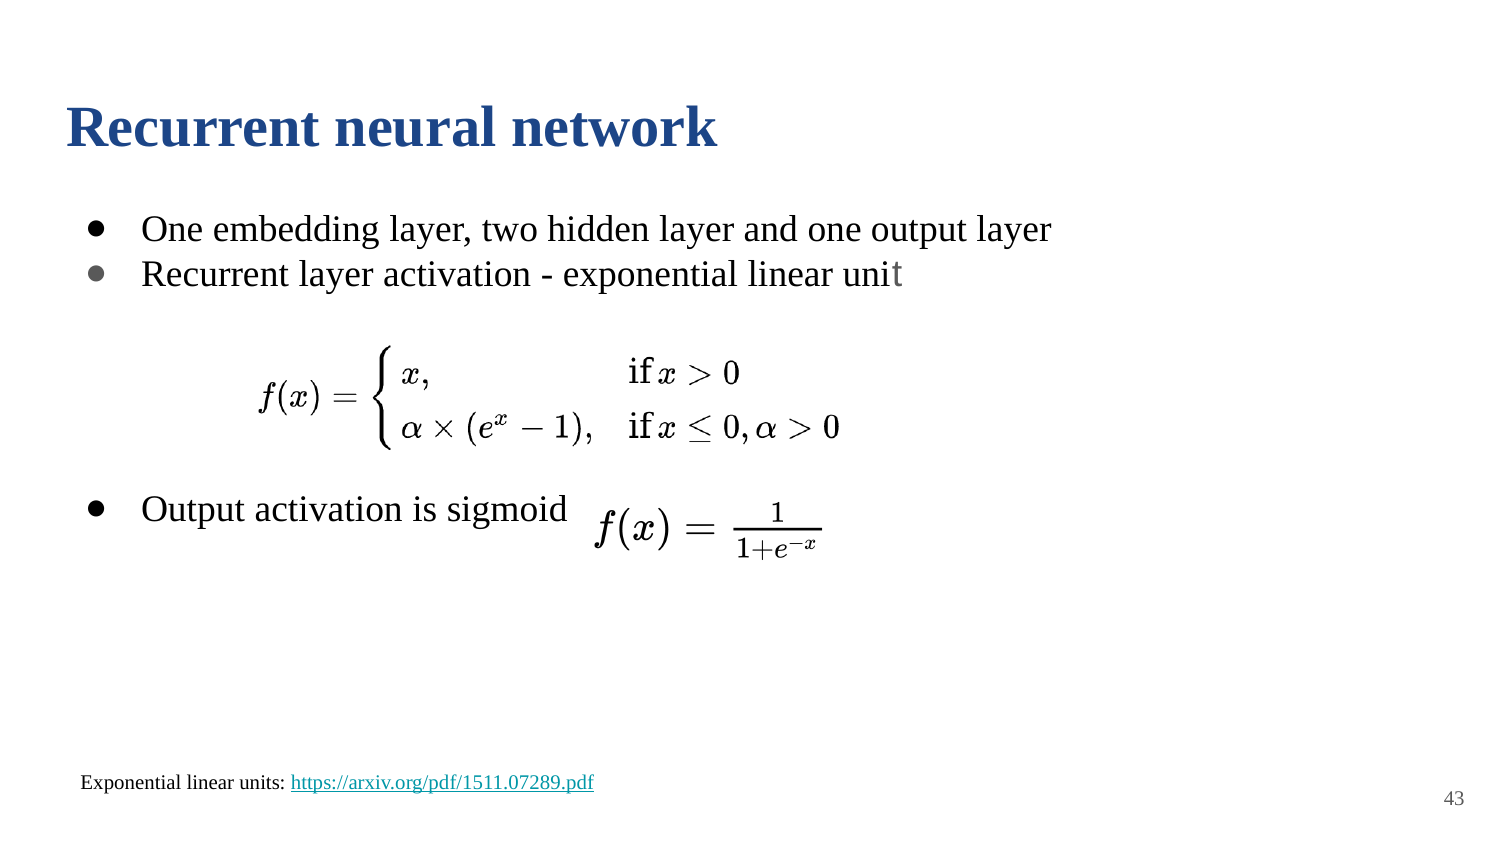

# Recurrent neural network
One embedding layer, two hidden layer and one output layer
Recurrent layer activation - exponential linear unit
Output activation is sigmoid
Exponential linear units: https://arxiv.org/pdf/1511.07289.pdf